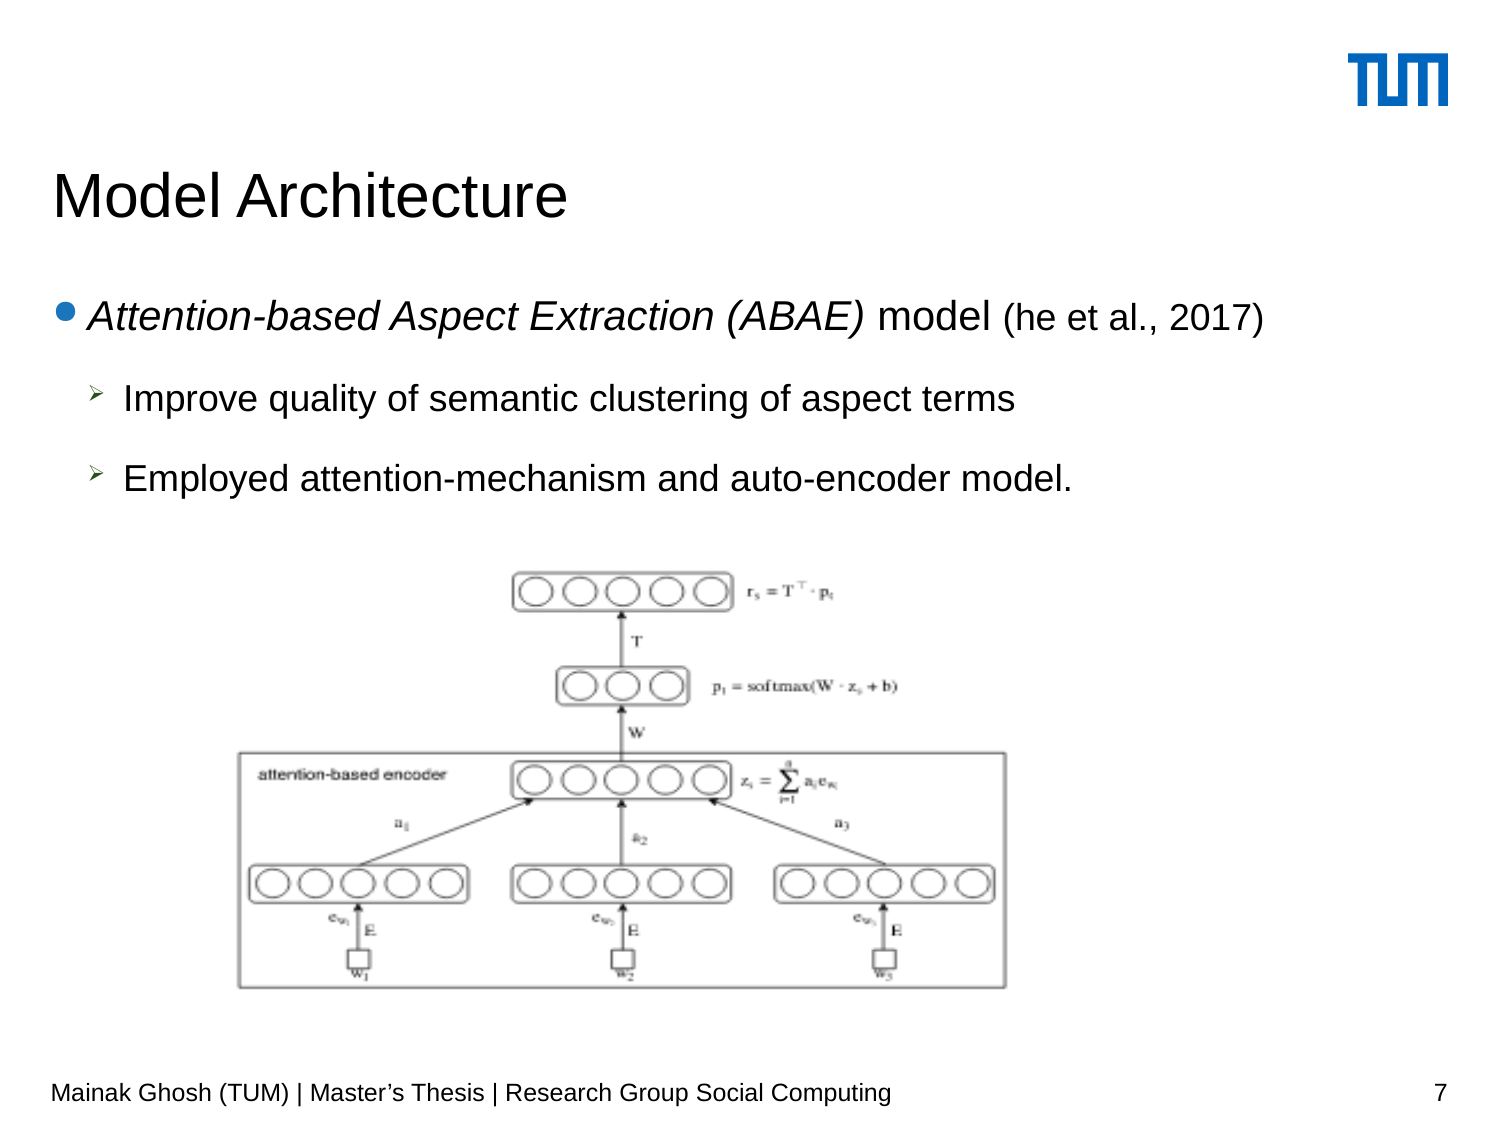

Model Architecture
# Attention-based Aspect Extraction (ABAE) model (he et al., 2017)
Improve quality of semantic clustering of aspect terms
Employed attention-mechanism and auto-encoder model.
Mainak Ghosh (TUM) | Master’s Thesis | Research Group Social Computing